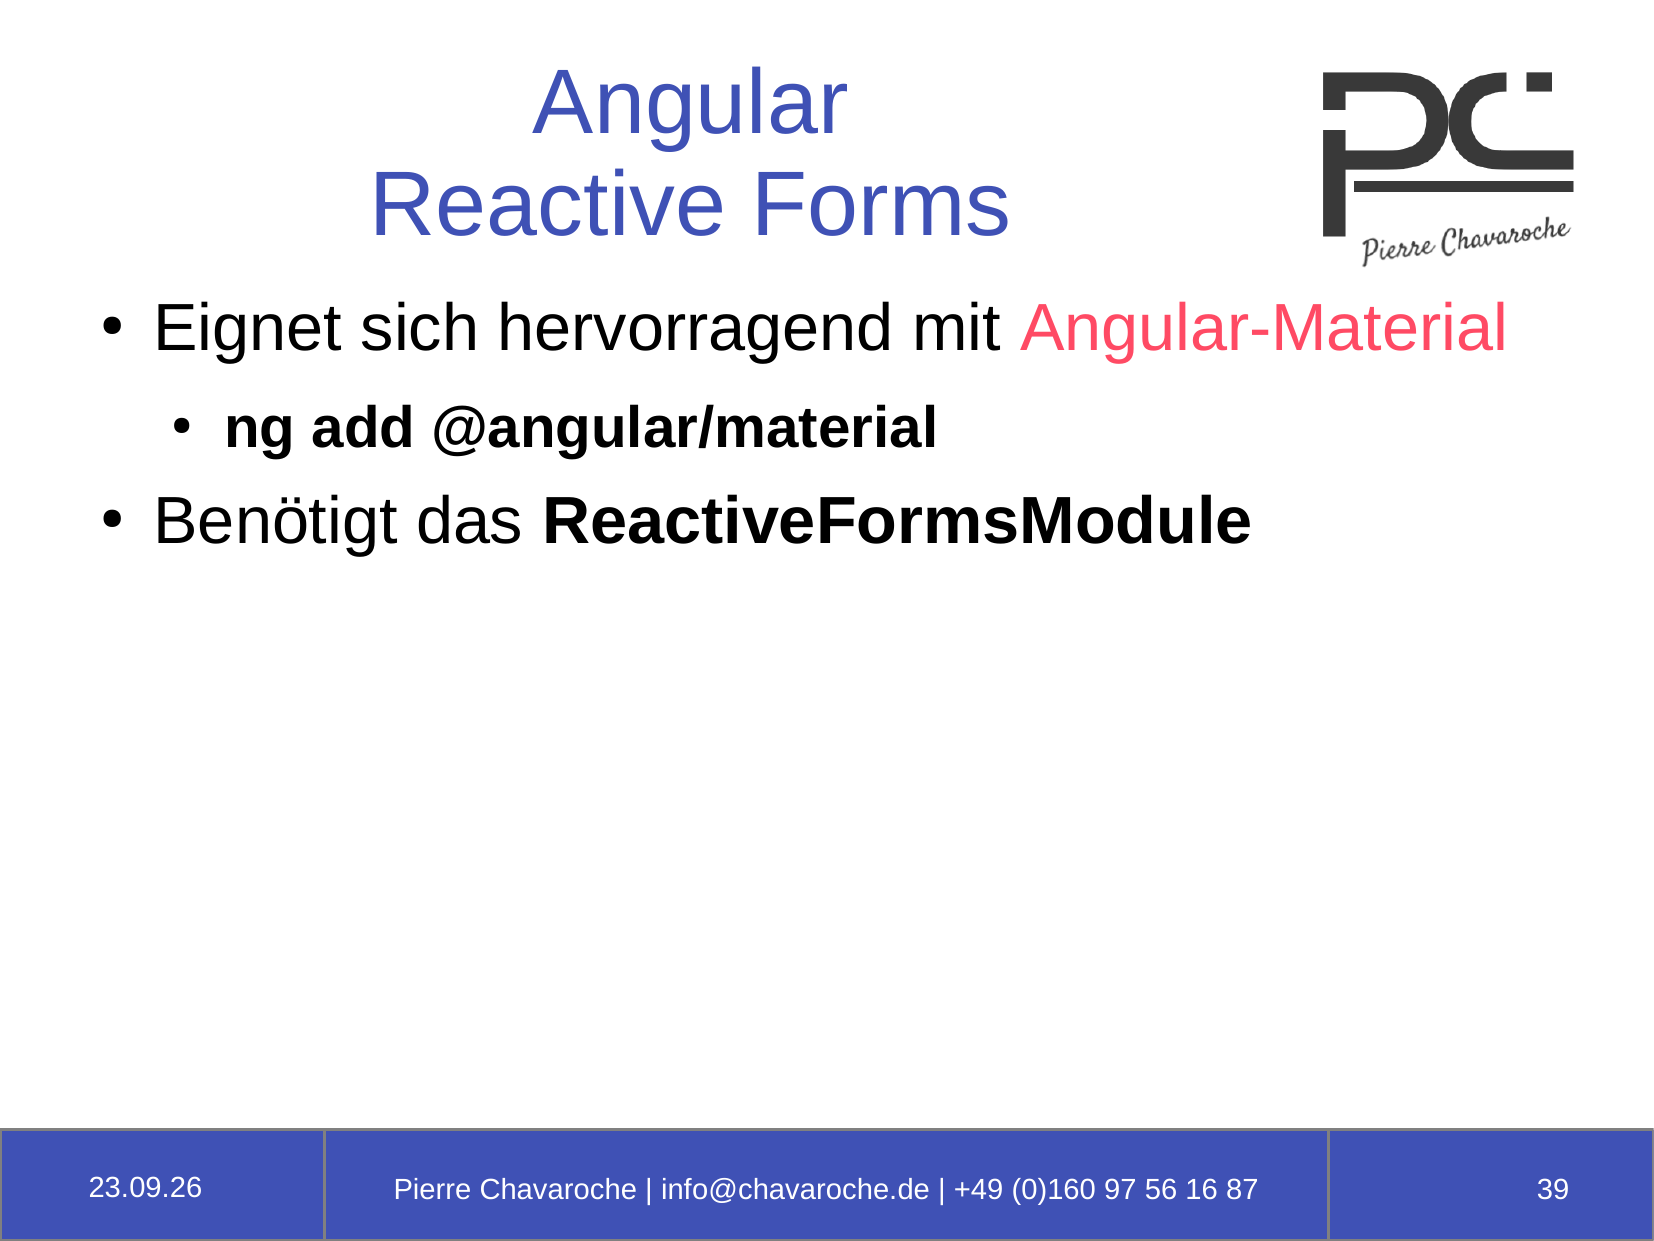

# Angular Reactive Forms
Eignet sich hervorragend mit Angular-Material
ng add @angular/material
Benötigt das ReactiveFormsModule
Pierre Chavaroche | info@chavaroche.de | +49 (0)160 97 56 16 87
39